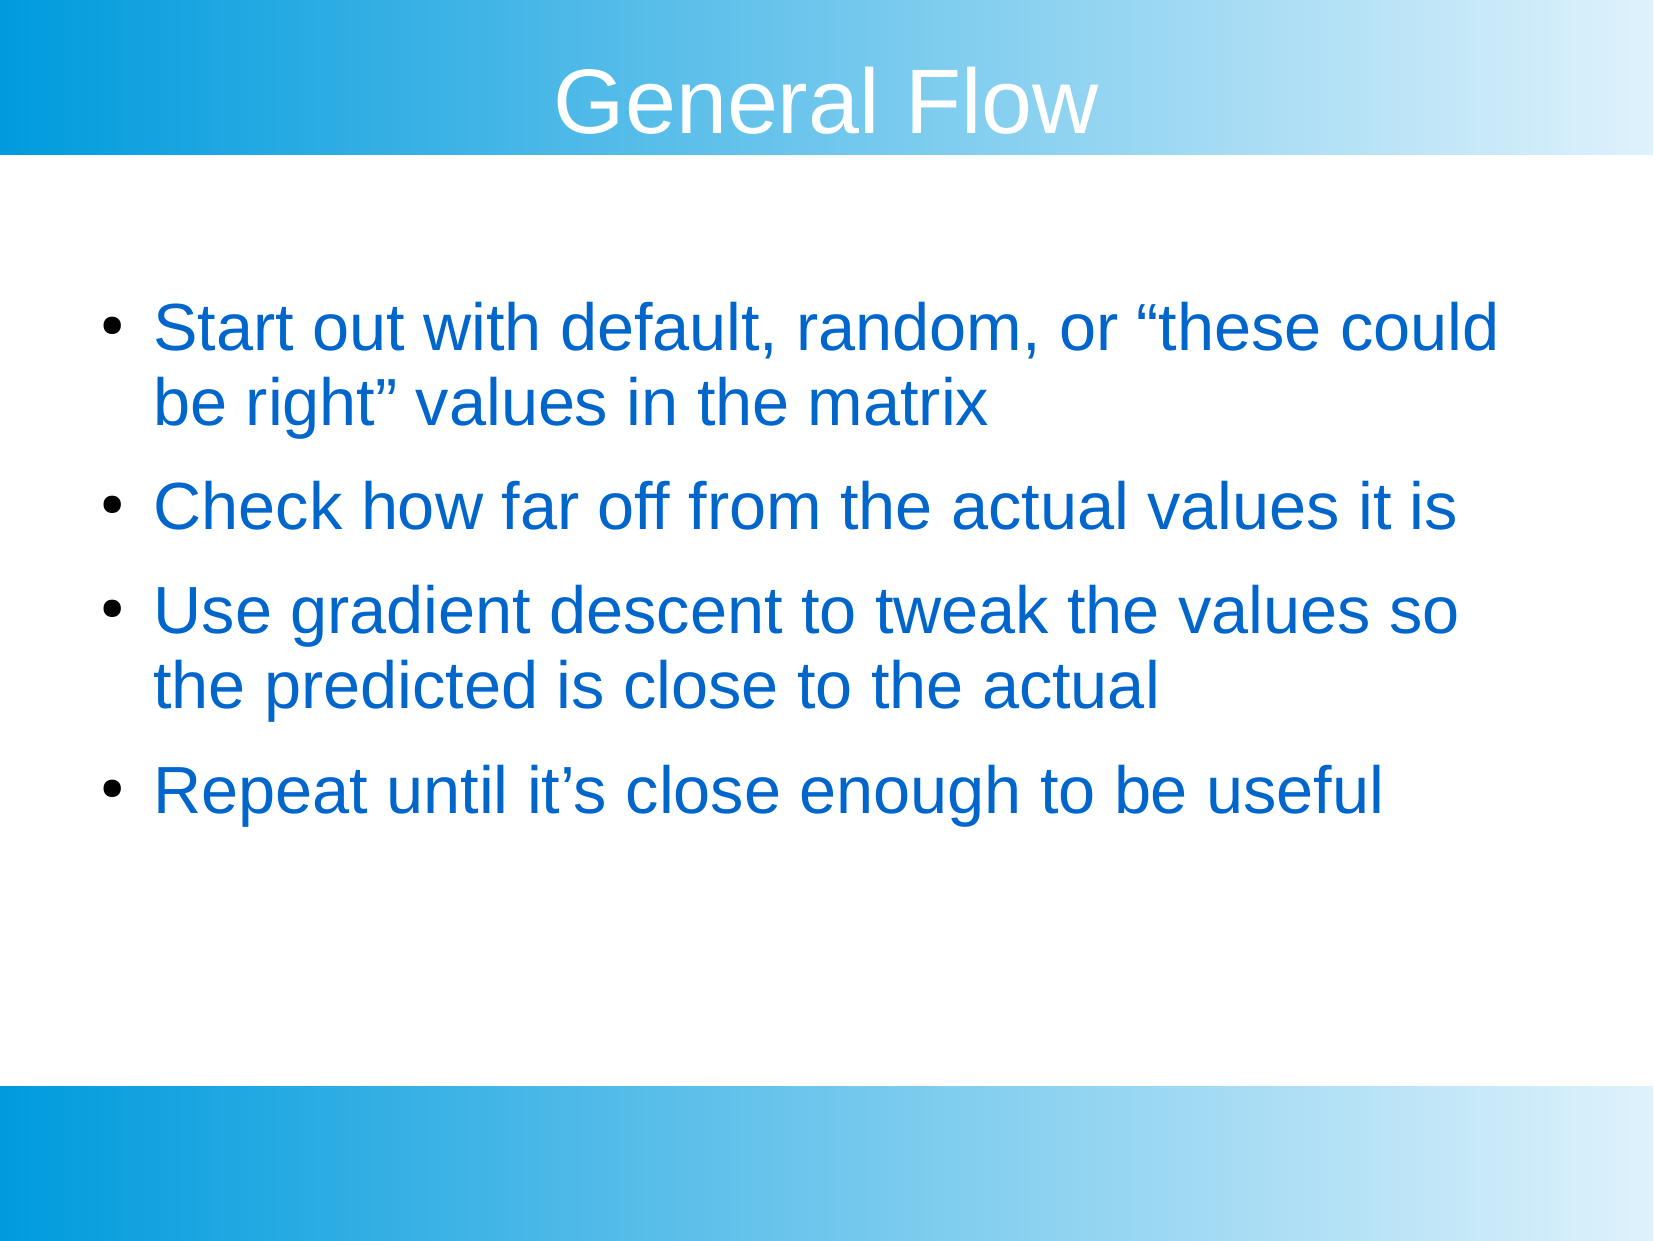

# General Flow
Start out with default, random, or “these could be right” values in the matrix
Check how far off from the actual values it is
Use gradient descent to tweak the values so the predicted is close to the actual
Repeat until it’s close enough to be useful